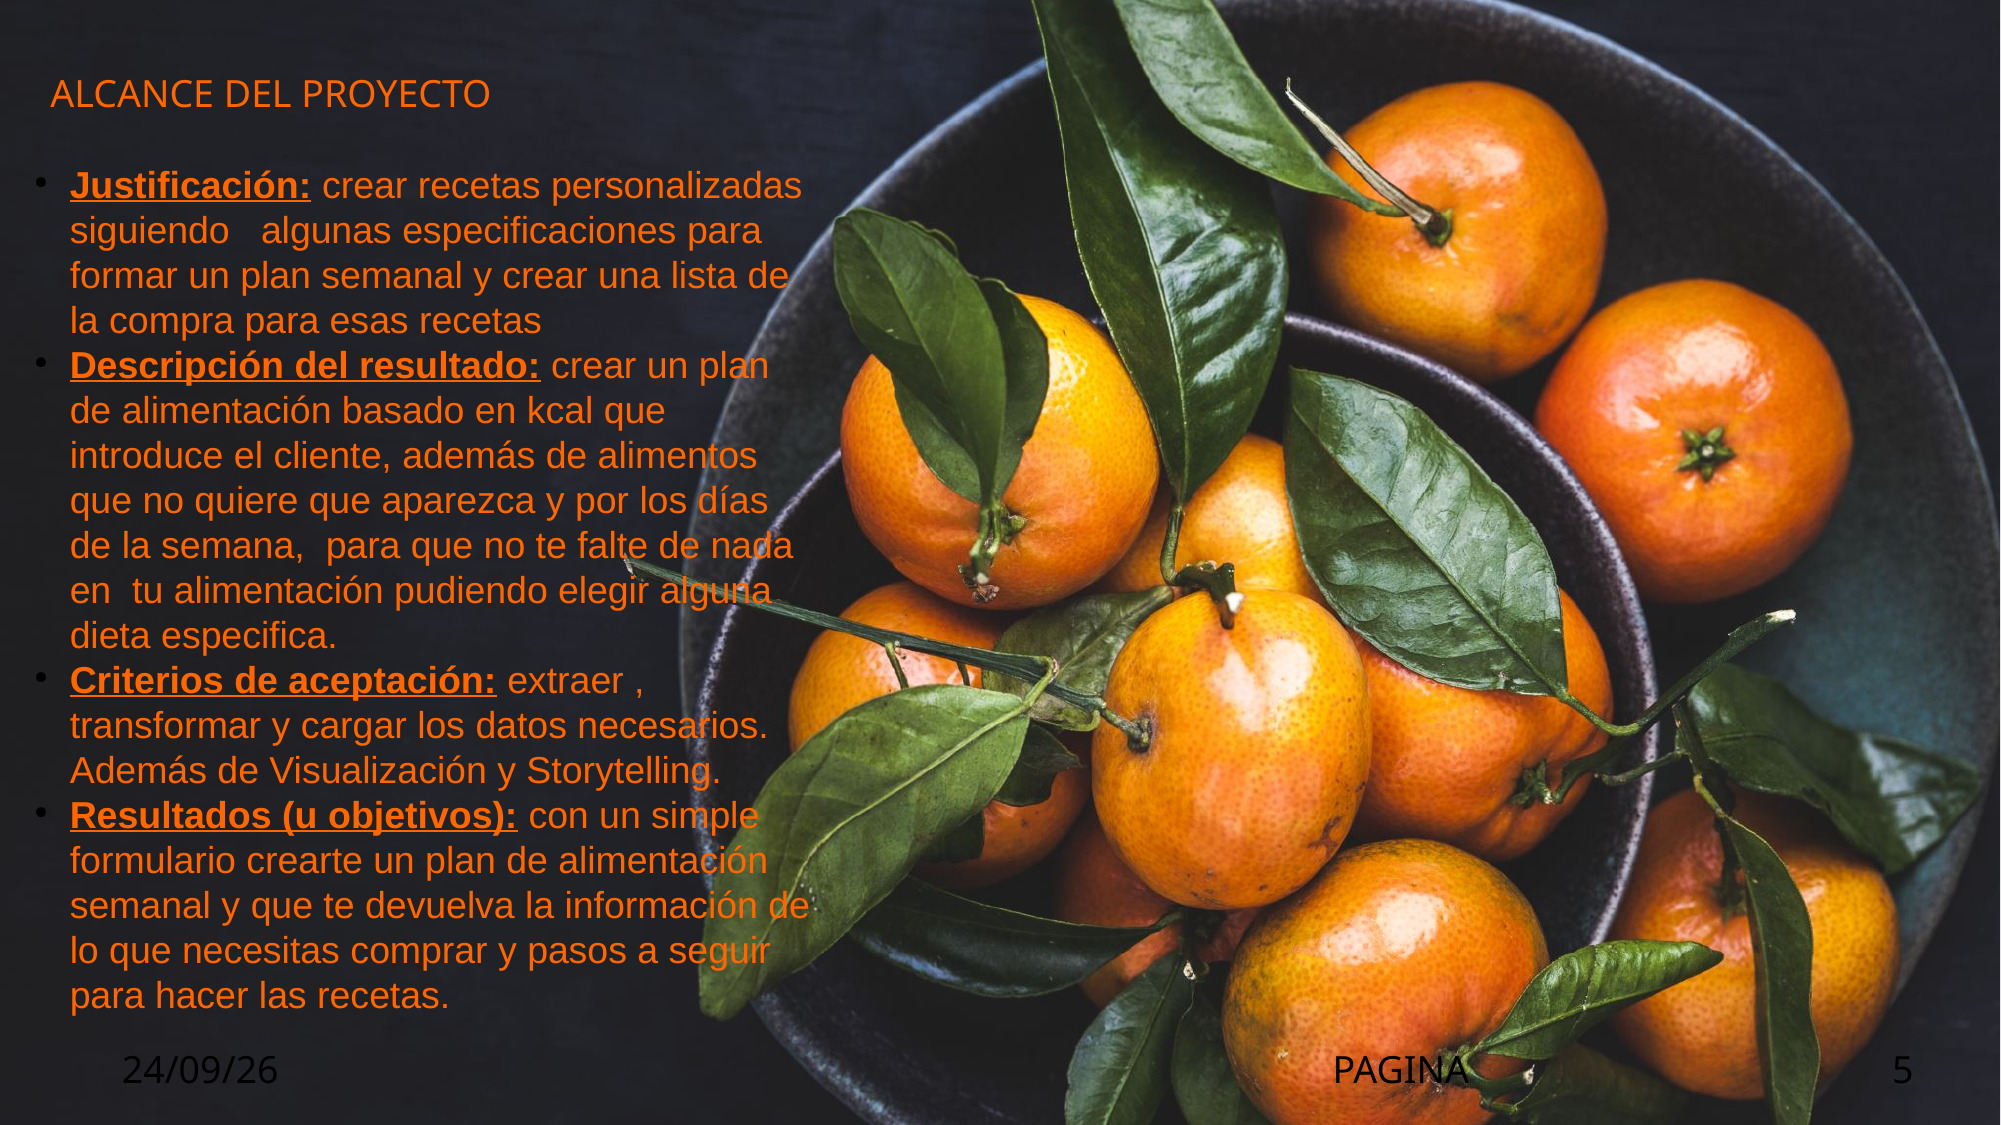

ALCANCE DEL PROYECTO
# Justificación: crear recetas personalizadas siguiendo algunas especificaciones para formar un plan semanal y crear una lista de la compra para esas recetas
Descripción del resultado: crear un plan de alimentación basado en kcal que introduce el cliente, además de alimentos que no quiere que aparezca y por los días de la semana, para que no te falte de nada en tu alimentación pudiendo elegir alguna dieta especifica.
Criterios de aceptación: extraer , transformar y cargar los datos necesarios. Además de Visualización y Storytelling.
Resultados (u objetivos): con un simple formulario crearte un plan de alimentación semanal y que te devuelva la información de lo que necesitas comprar y pasos a seguir para hacer las recetas.
PAGINA